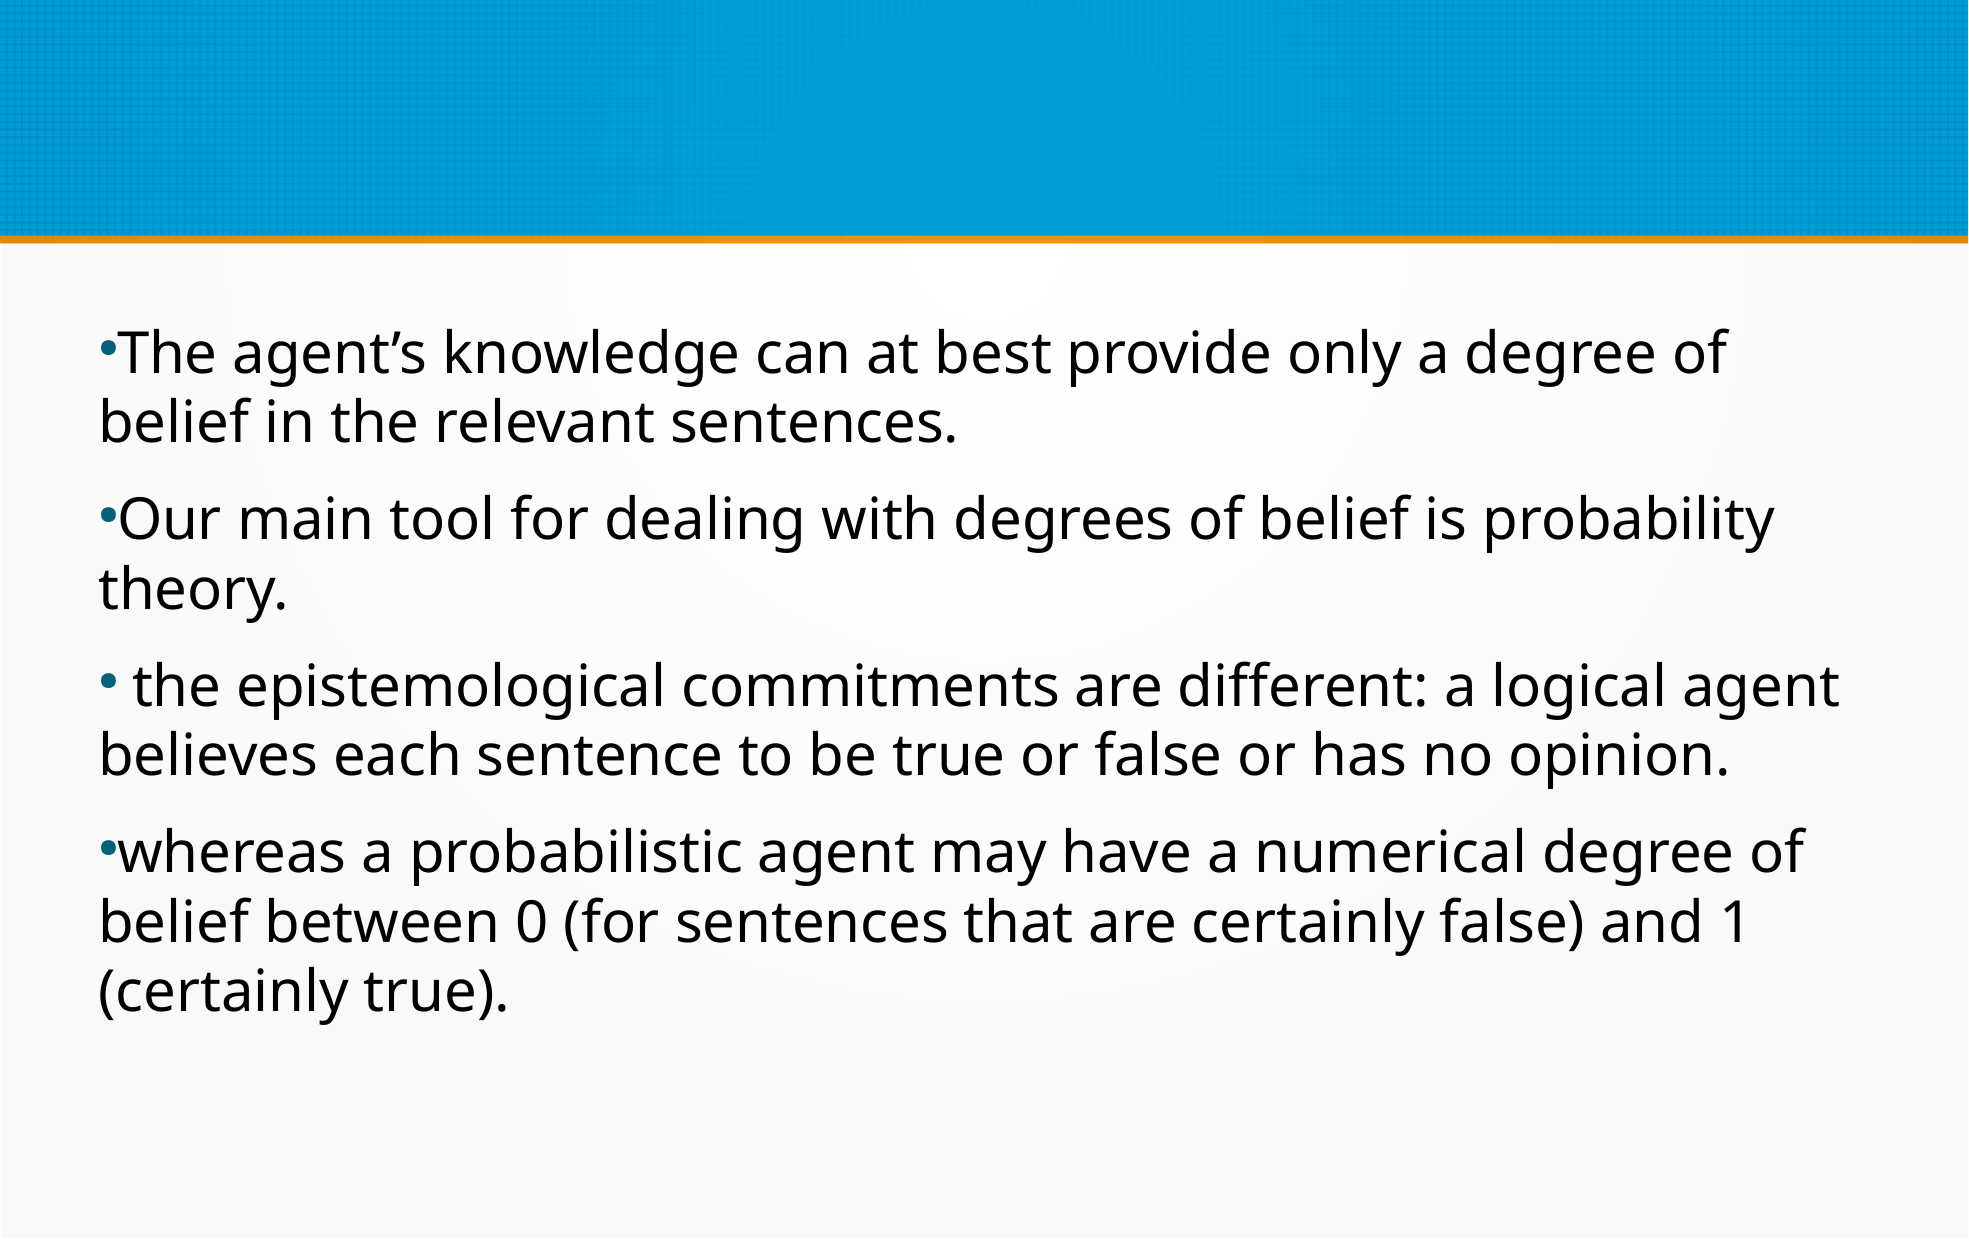

#
The agent’s knowledge can at best provide only a degree of belief in the relevant sentences.
Our main tool for dealing with degrees of belief is probability theory.
 the epistemological commitments are different: a logical agent believes each sentence to be true or false or has no opinion.
whereas a probabilistic agent may have a numerical degree of belief between 0 (for sentences that are certainly false) and 1 (certainly true).